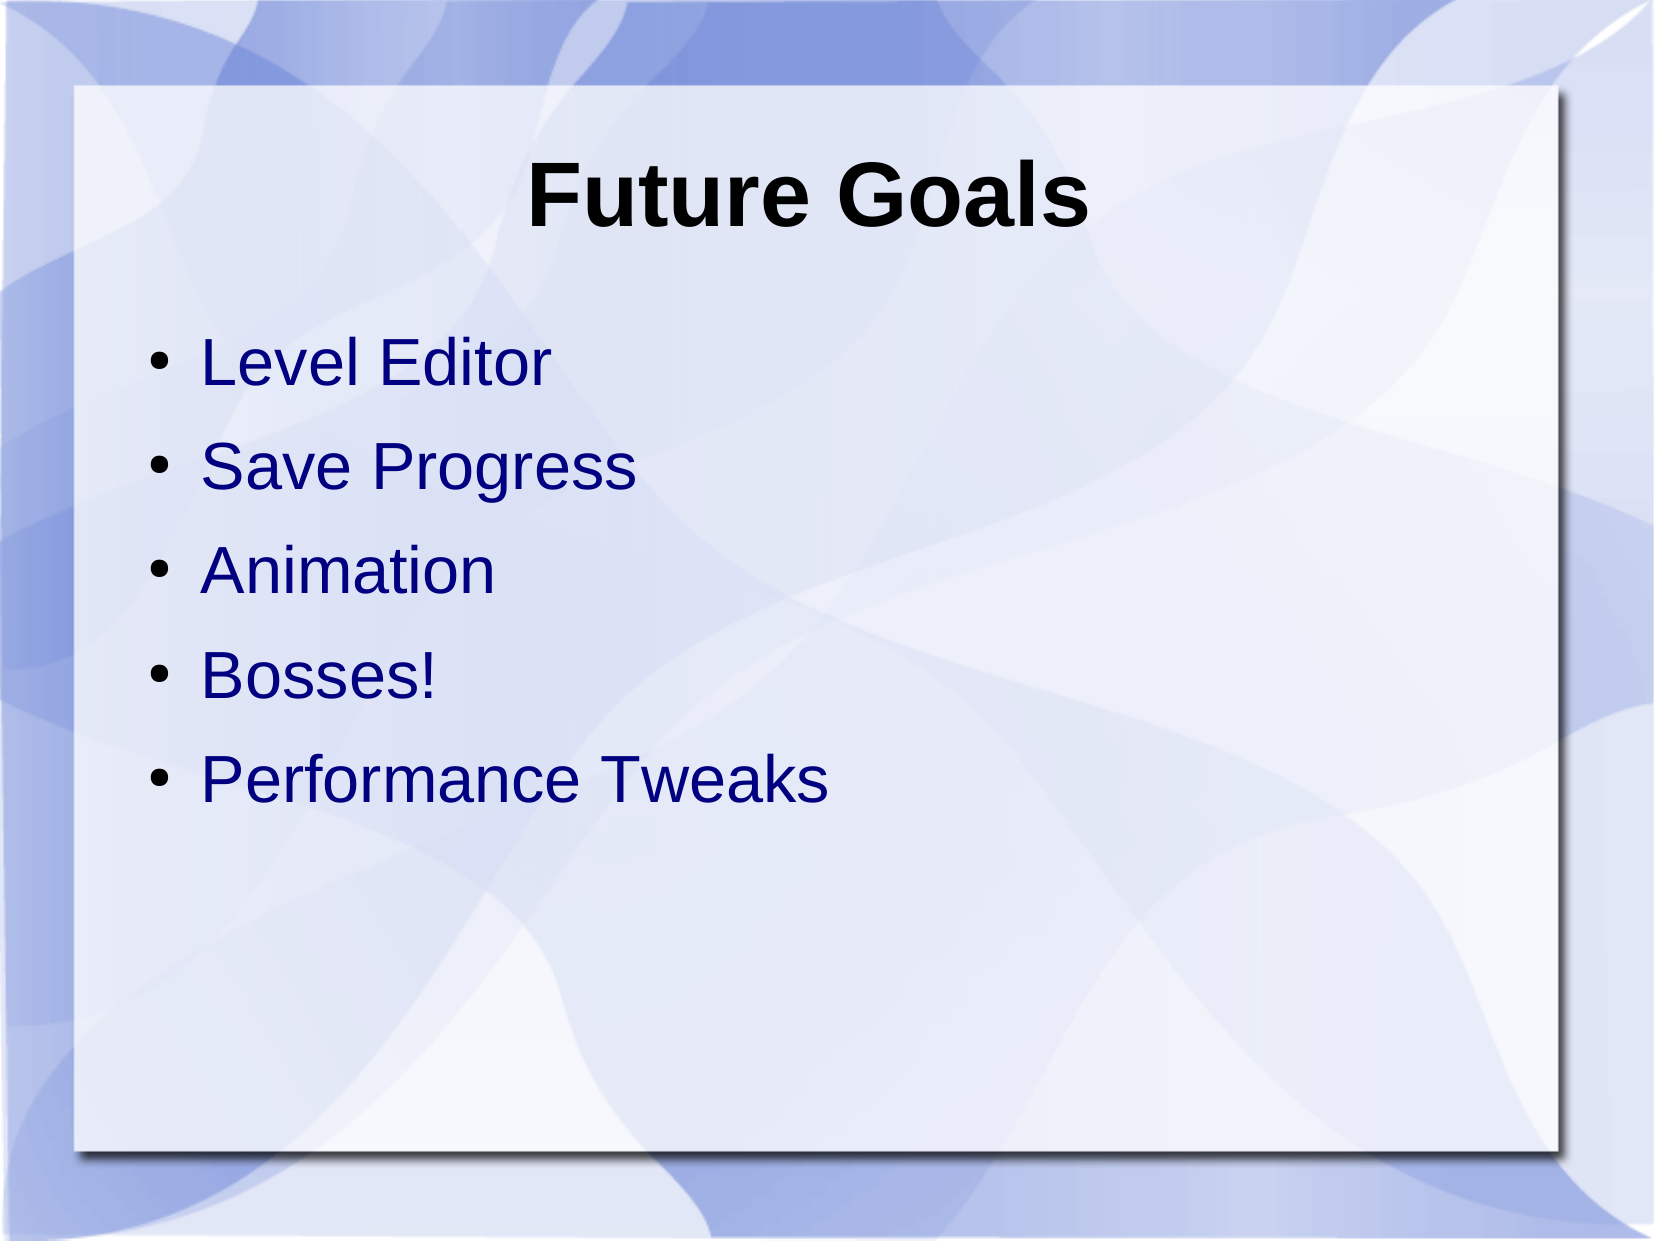

# Future Goals
Level Editor
Save Progress
Animation
Bosses!
Performance Tweaks